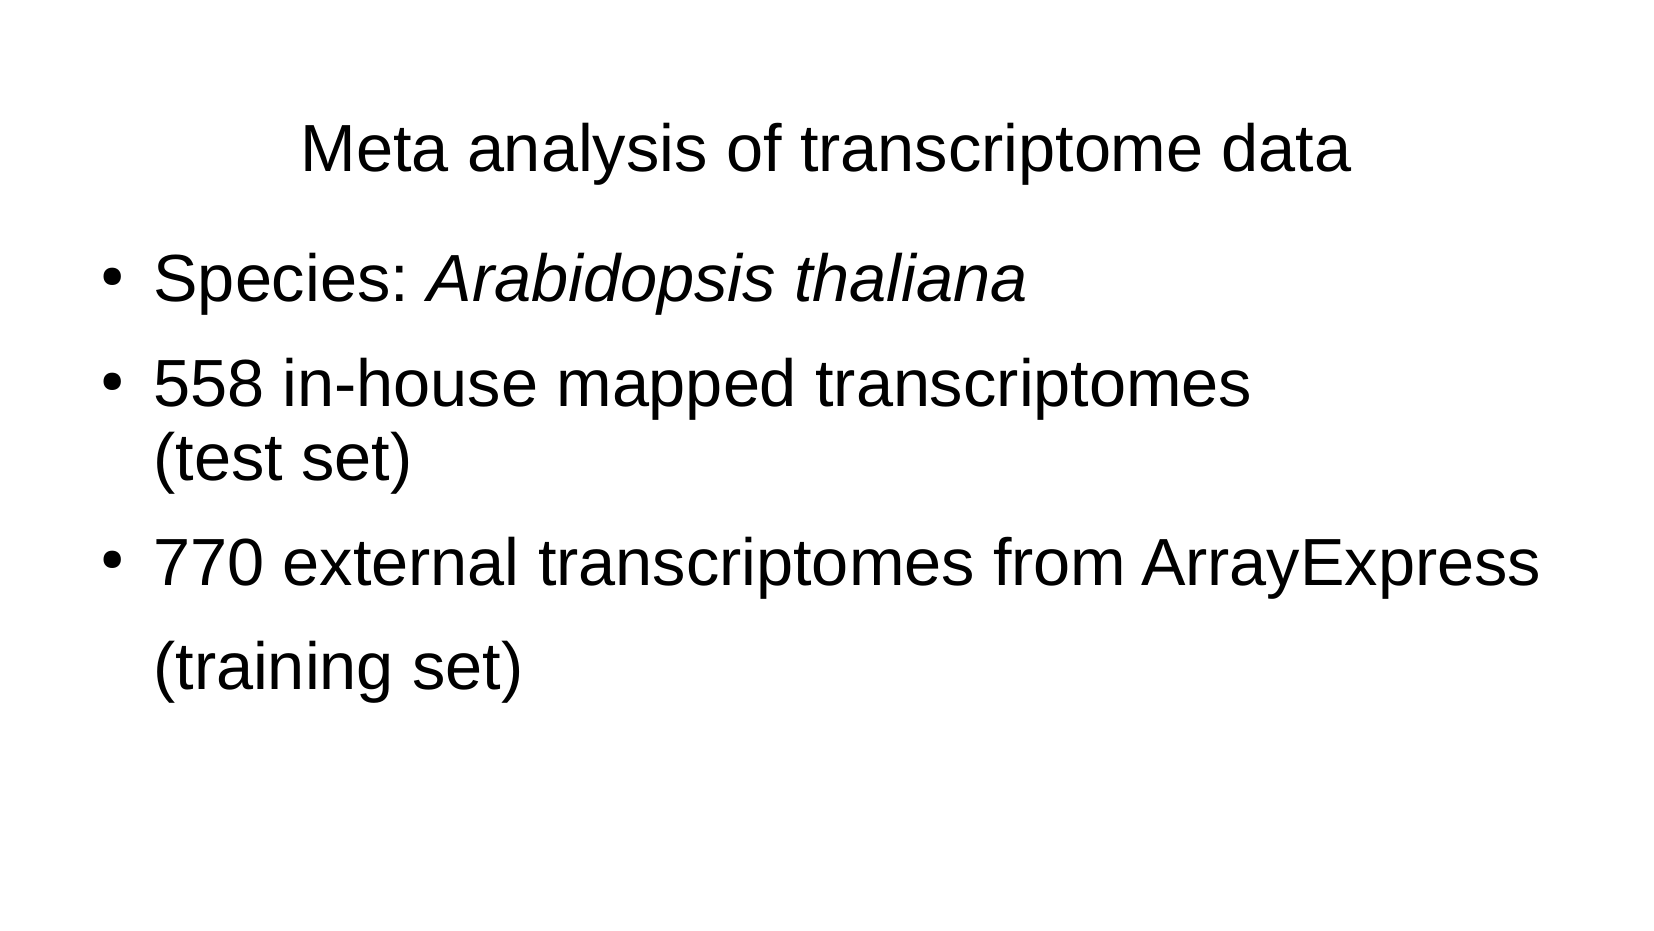

# Meta analysis of transcriptome data
Species: Arabidopsis thaliana
558 in-house mapped transcriptomes
(test set)
770 external transcriptomes from ArrayExpress
(training set)